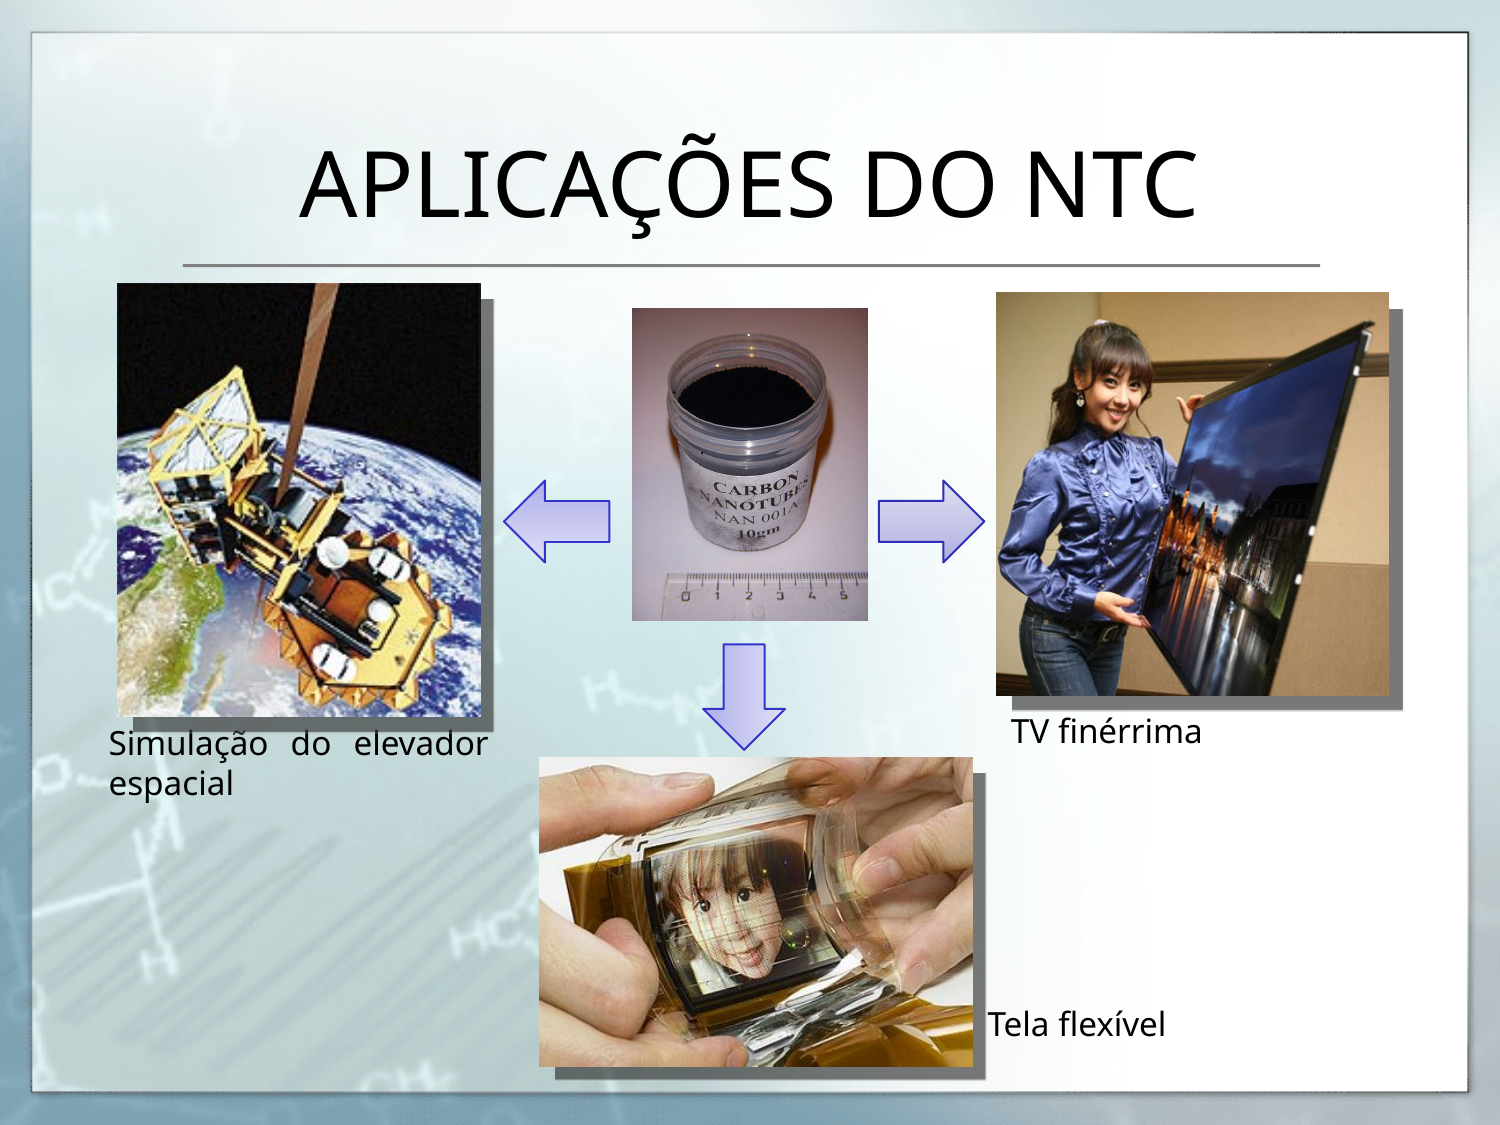

APLICAÇÕES DO NTC
TV finérrima
Simulação do elevador espacial
Tela flexível